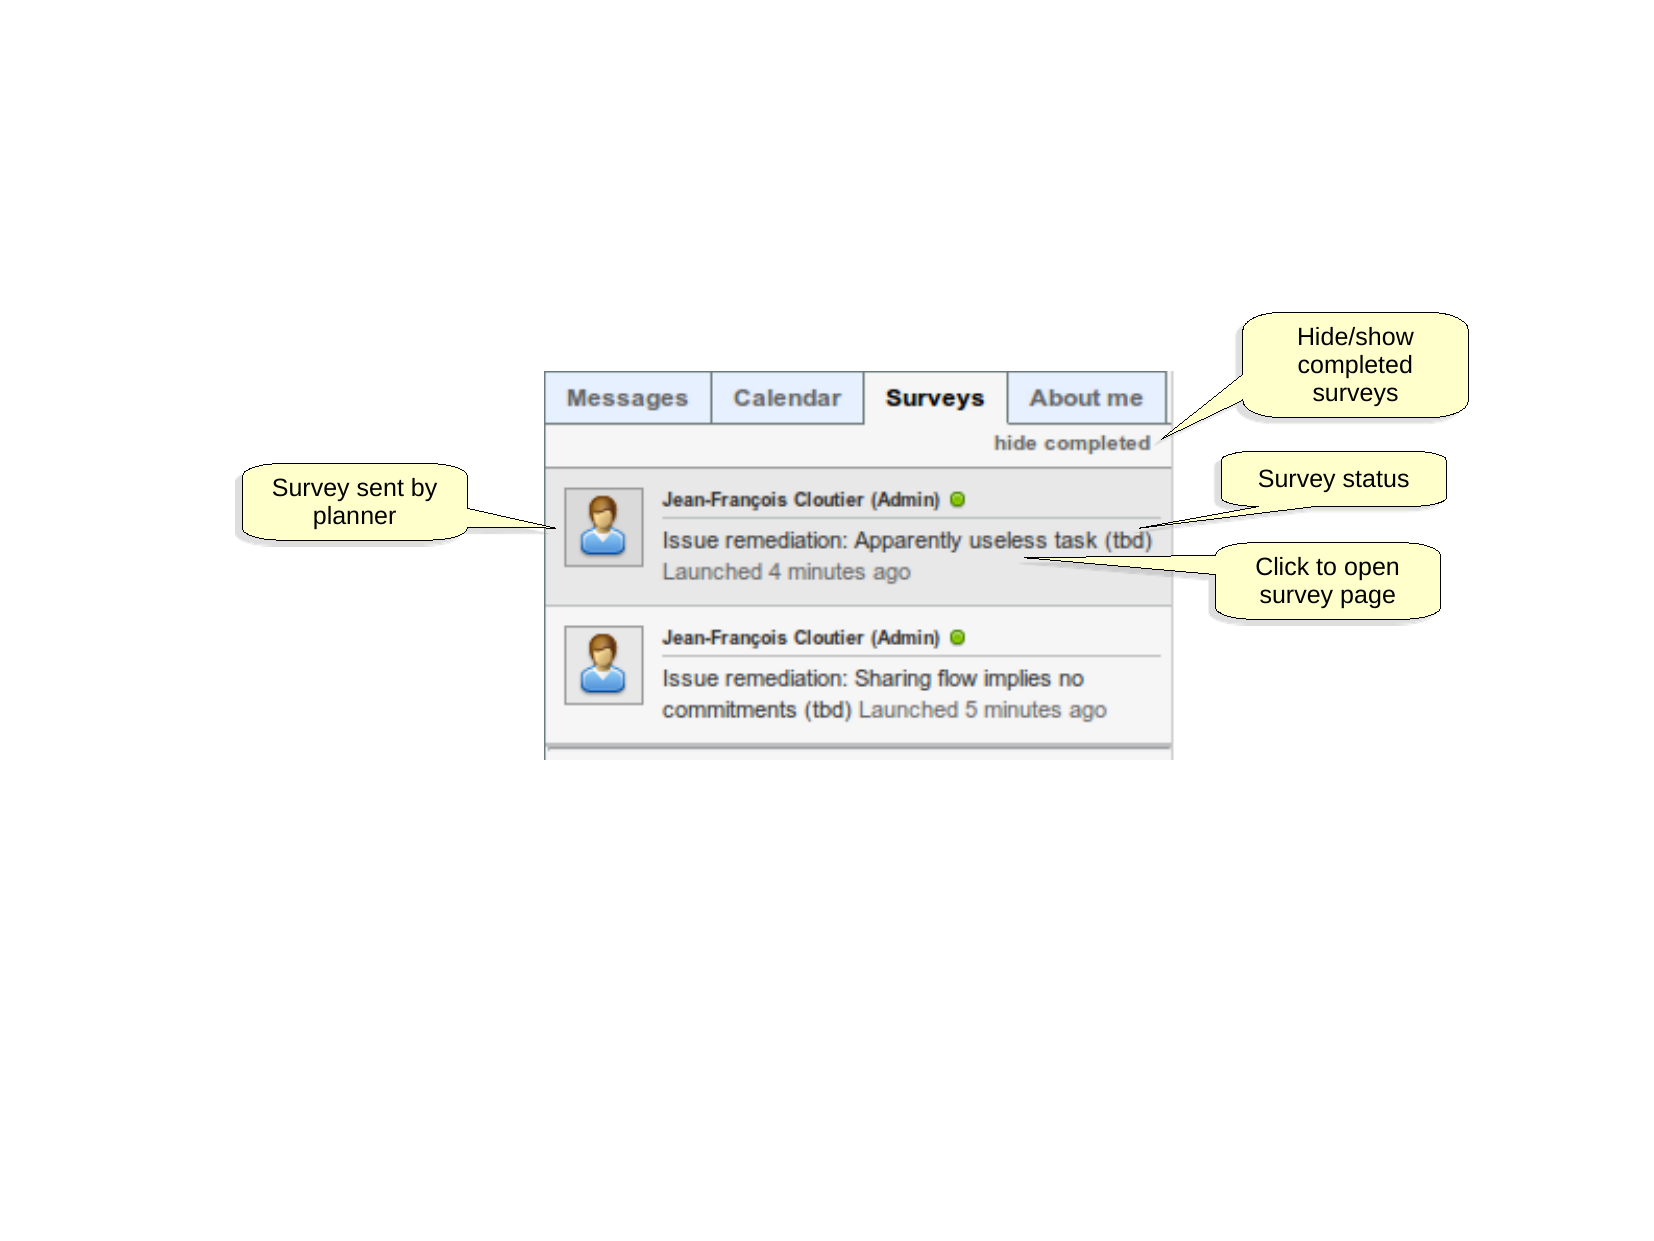

Hide/show completed surveys
Survey status
Survey sent by planner
Click to open survey page